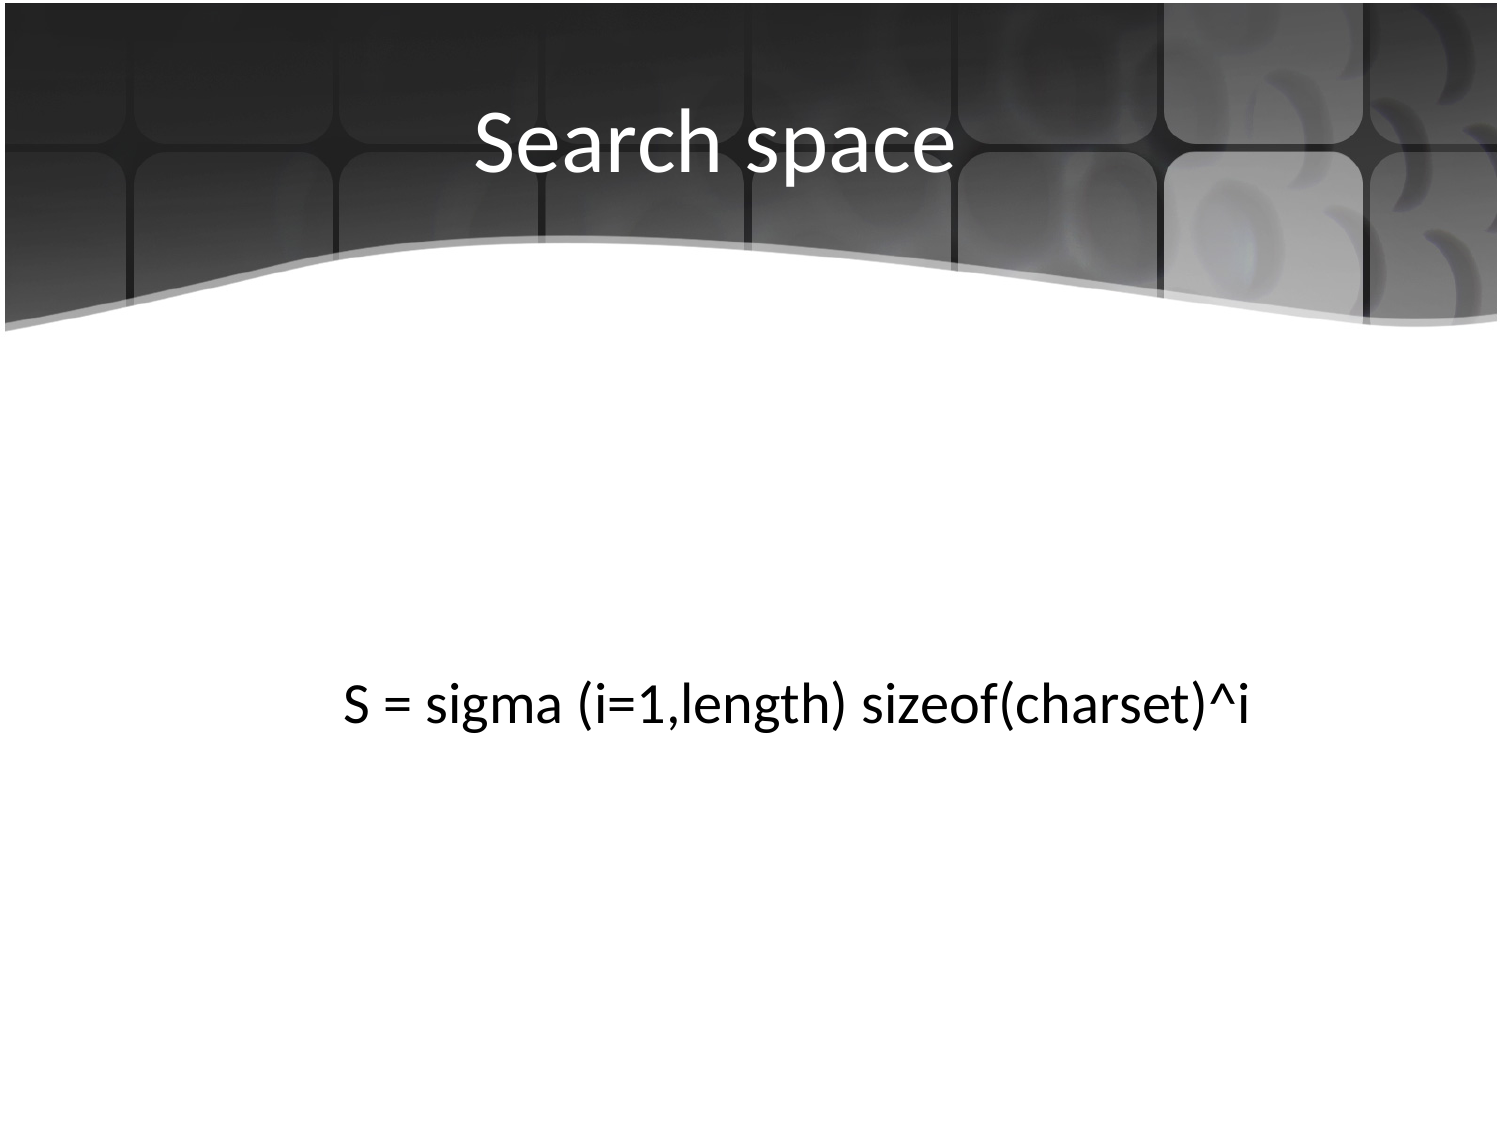

Search space
 S = sigma (i=1,length) sizeof(charset)^i
#